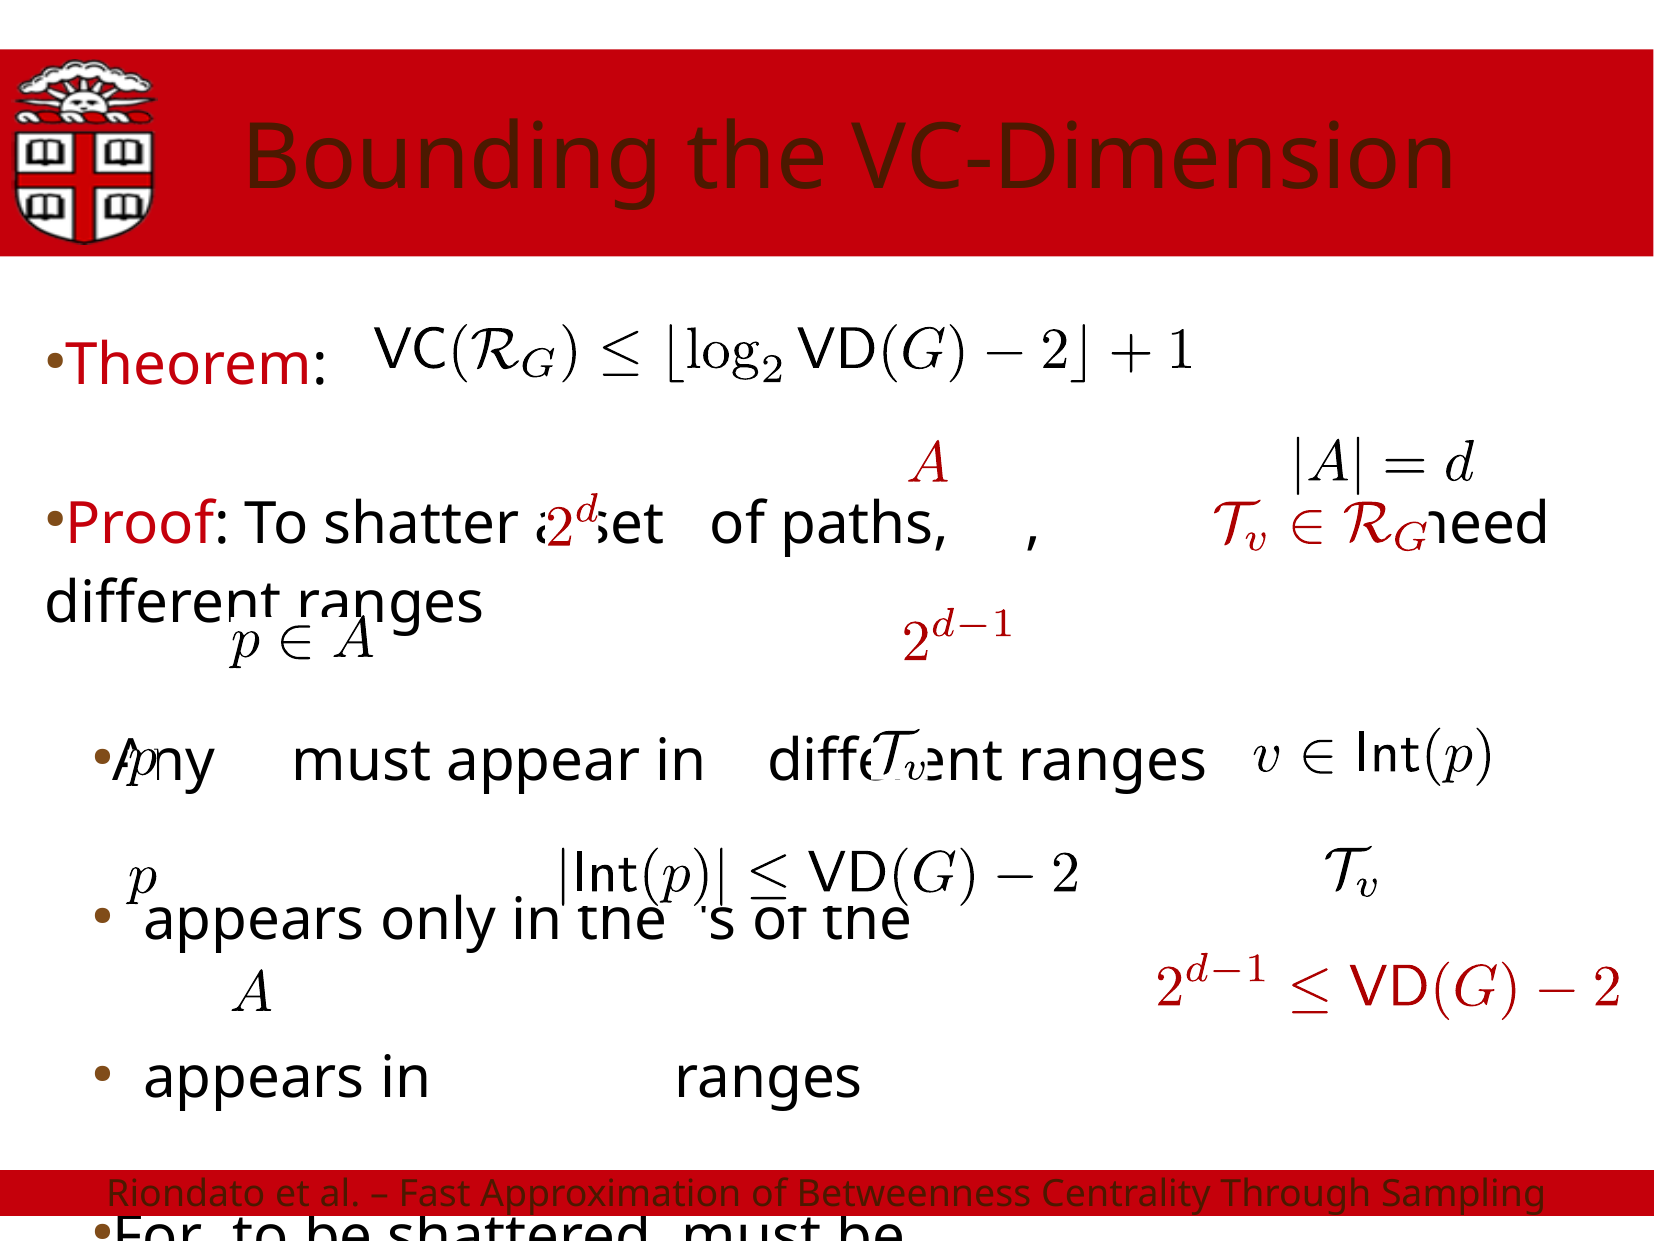

# Bounding the VC-Dimension
Theorem:
Proof: To shatter a set of paths, , 				we need different ranges
Any must appear in different ranges
 appears only in the 's of the
 appears in ranges
For to be shattered, must be
Implies the thesis
Riondato et al. – Fast Approximation of Betweenness Centrality Through Sampling